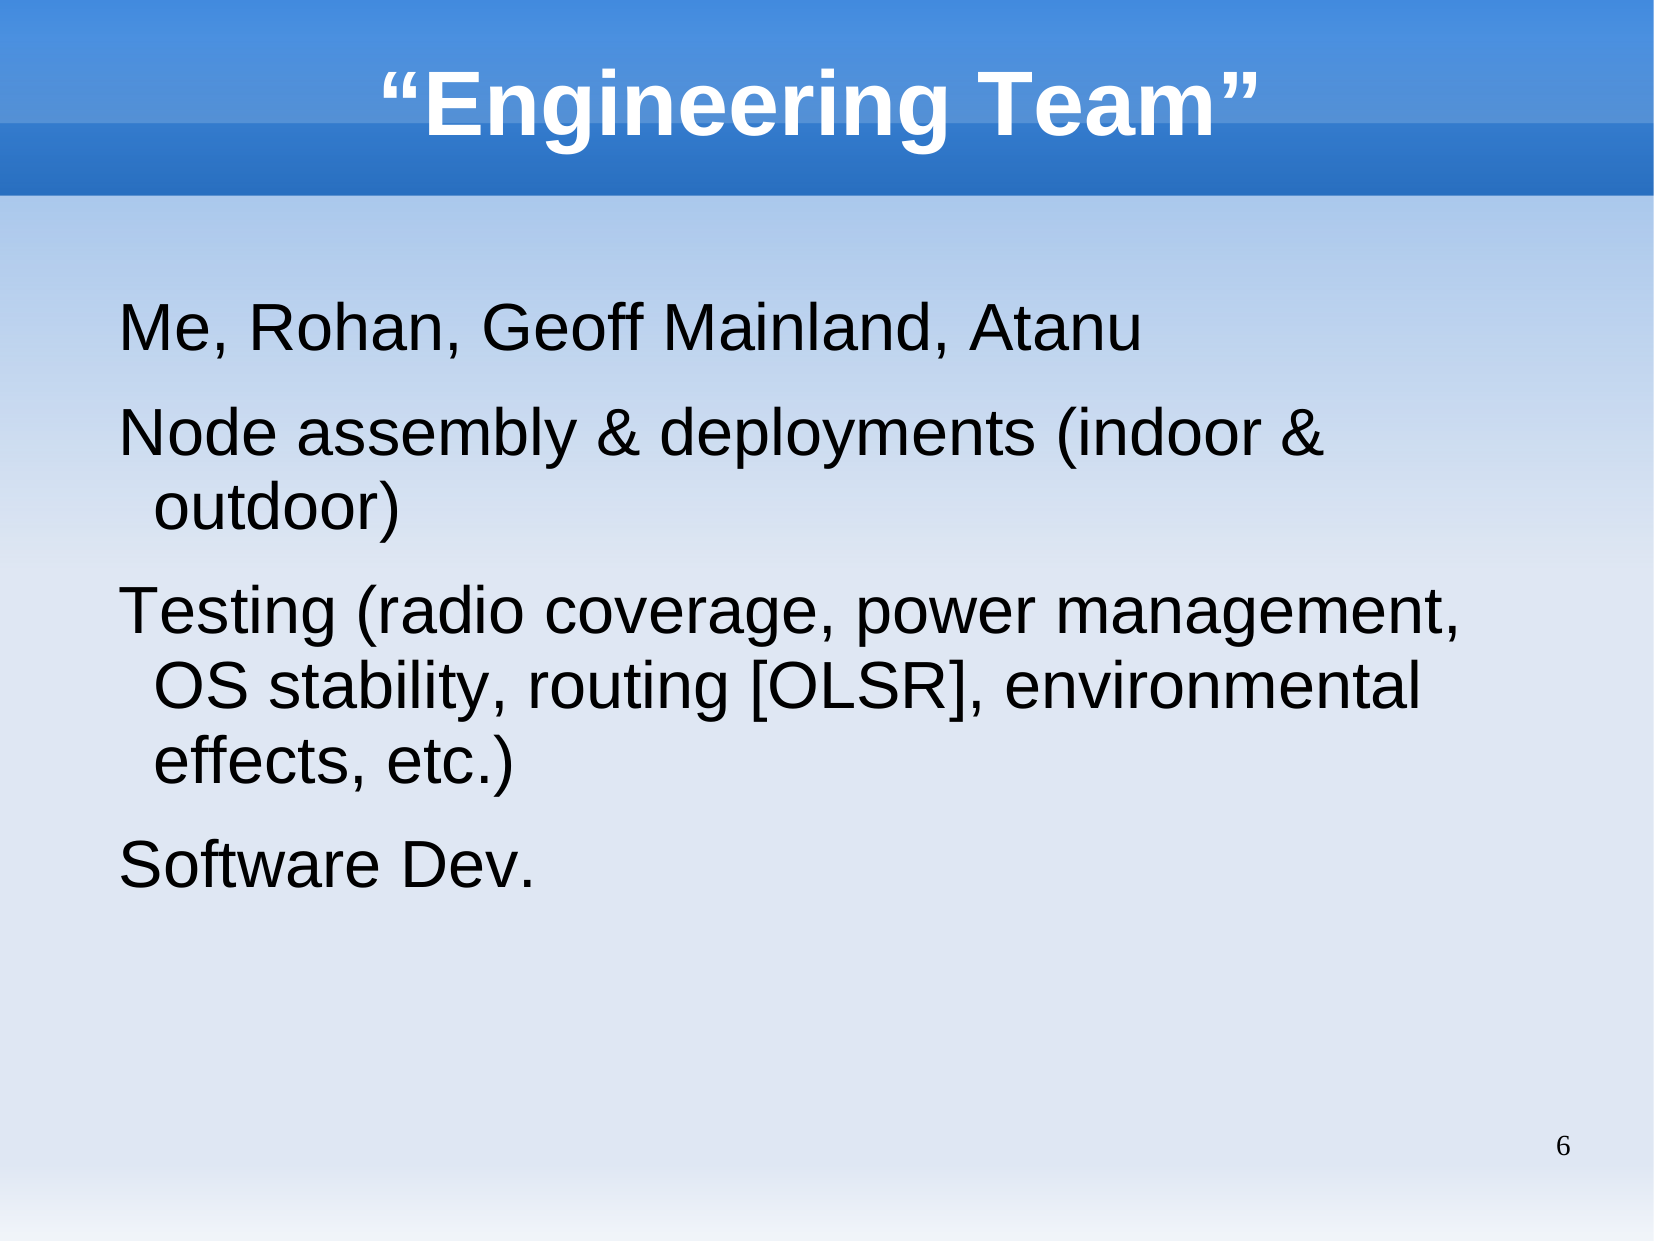

# “Engineering Team”
 Me, Rohan, Geoff Mainland, Atanu
 Node assembly & deployments (indoor & outdoor)
 Testing (radio coverage, power management, OS stability, routing [OLSR], environmental effects, etc.)
 Software Dev.
6